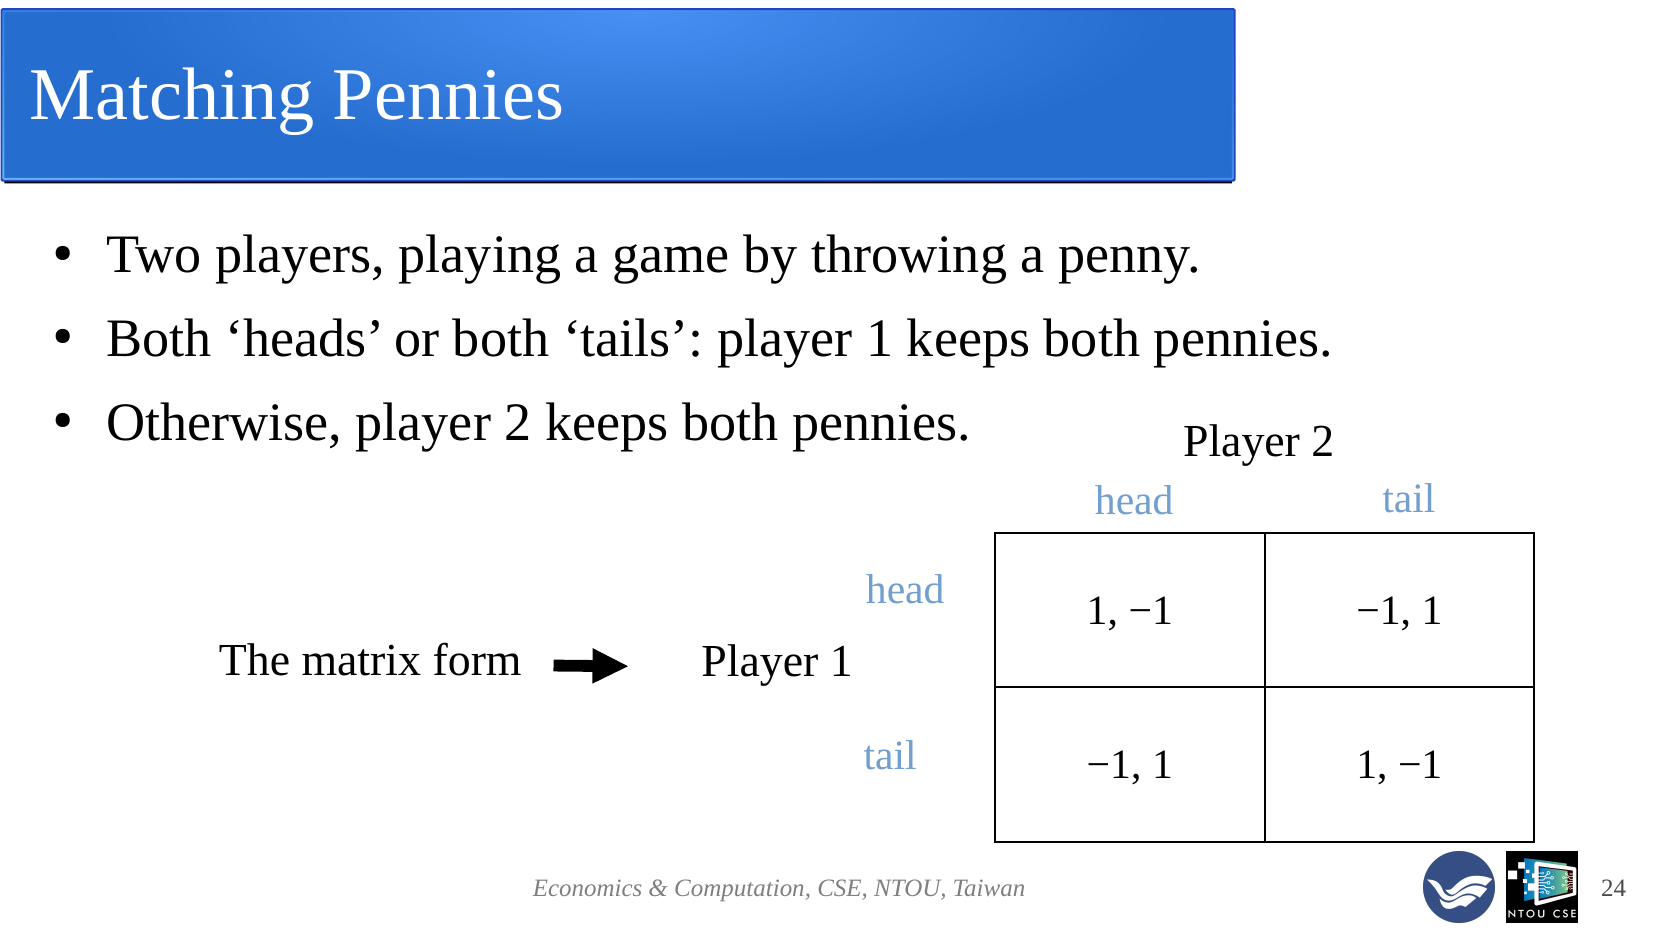

# Matching Pennies
Two players, playing a game by throwing a penny.
Both ‘heads’ or both ‘tails’: player 1 keeps both pennies.
Otherwise, player 2 keeps both pennies.
Player 2
tail
head
| 1, −1 | −1, 1 |
| --- | --- |
| −1, 1 | 1, −1 |
head
The matrix form
Player 1
tail
Economics & Computation, CSE, NTOU, Taiwan
24